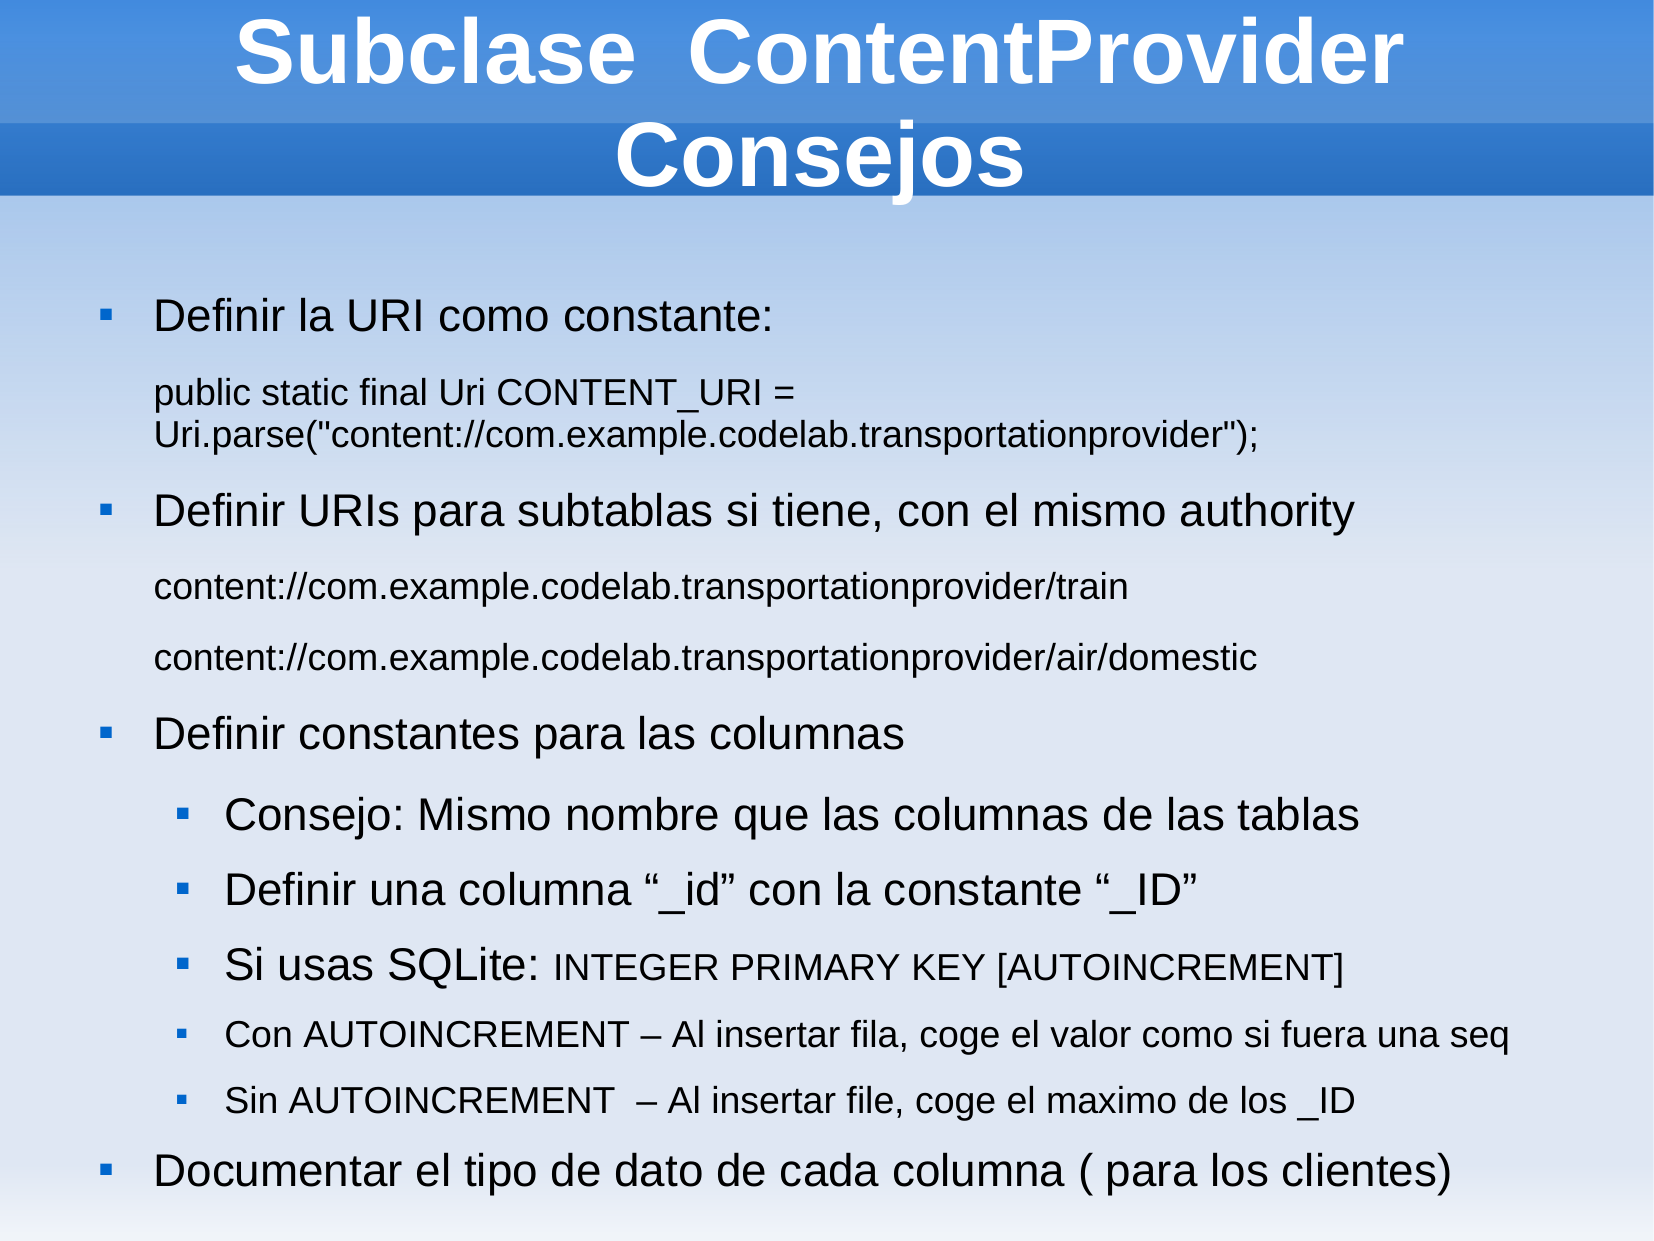

# Subclase ContentProvider Consejos
Definir la URI como constante:
public static final Uri CONTENT_URI = Uri.parse("content://com.example.codelab.transportationprovider");
Definir URIs para subtablas si tiene, con el mismo authority
content://com.example.codelab.transportationprovider/train
content://com.example.codelab.transportationprovider/air/domestic
Definir constantes para las columnas
Consejo: Mismo nombre que las columnas de las tablas
Definir una columna “_id” con la constante “_ID”
Si usas SQLite: INTEGER PRIMARY KEY [AUTOINCREMENT]
Con AUTOINCREMENT – Al insertar fila, coge el valor como si fuera una seq
Sin AUTOINCREMENT – Al insertar file, coge el maximo de los _ID
Documentar el tipo de dato de cada columna ( para los clientes)